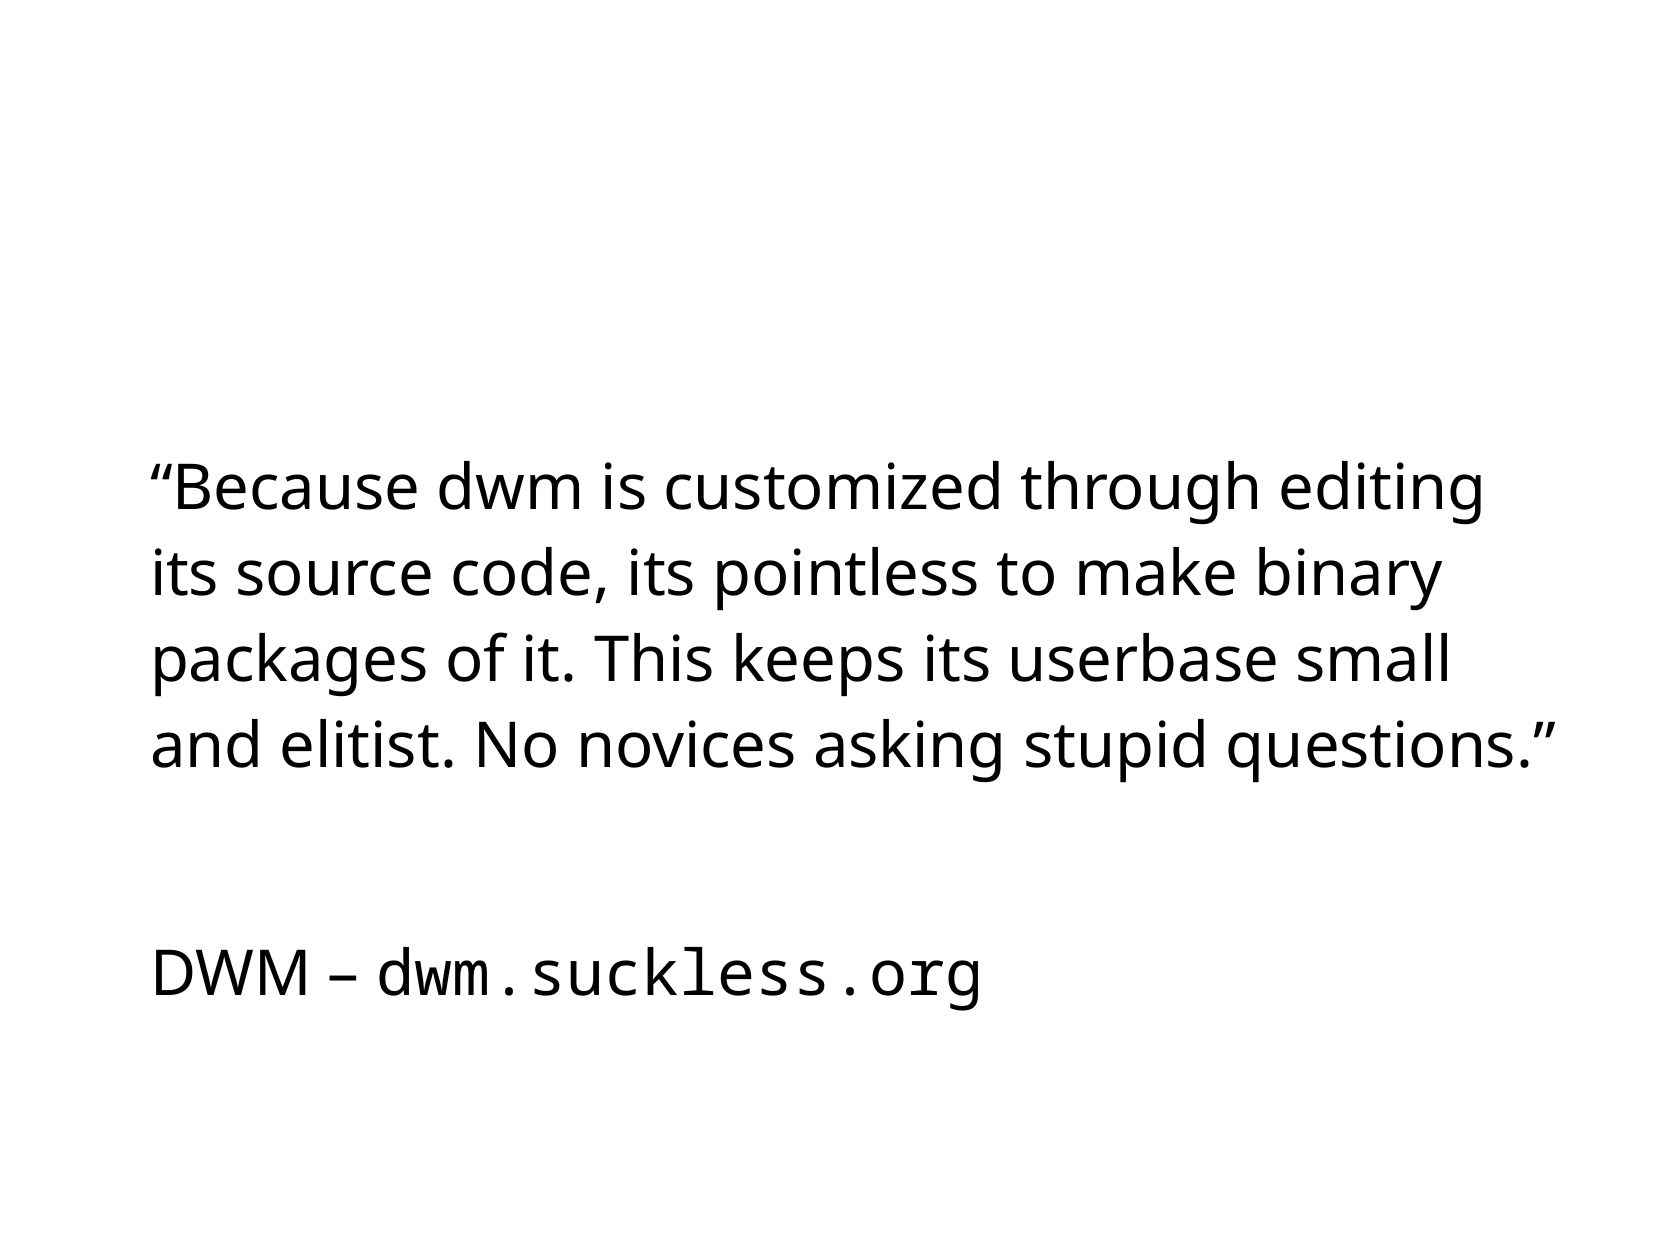

# “Because dwm is customized through editing its source code, its pointless to make binary packages of it. This keeps its userbase small and elitist. No novices asking stupid questions.”
DWM – dwm.suckless.org